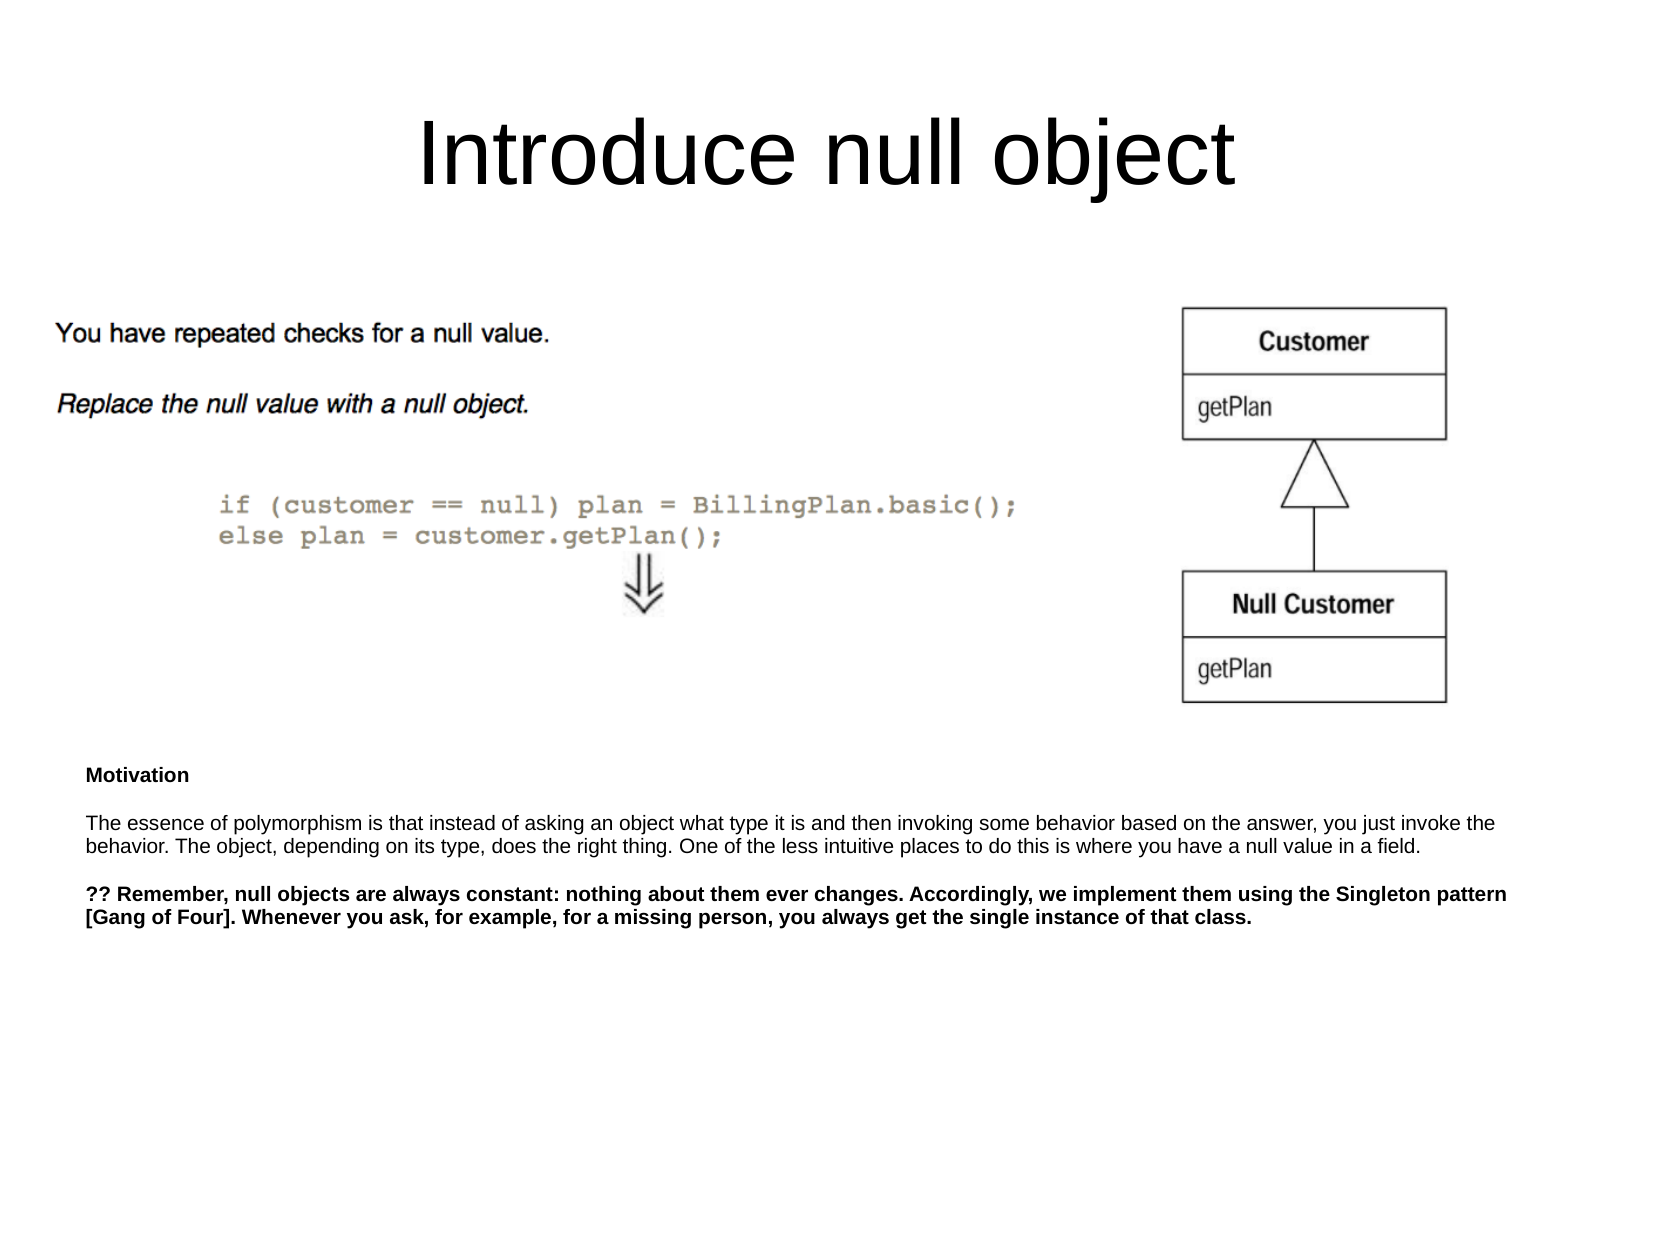

# Introduce null object
Motivation
The essence of polymorphism is that instead of asking an object what type it is and then invoking some behavior based on the answer, you just invoke the behavior. The object, depending on its type, does the right thing. One of the less intuitive places to do this is where you have a null value in a field.
?? Remember, null objects are always constant: nothing about them ever changes. Accordingly, we implement them using the Singleton pattern [Gang of Four]. Whenever you ask, for example, for a missing person, you always get the single instance of that class.